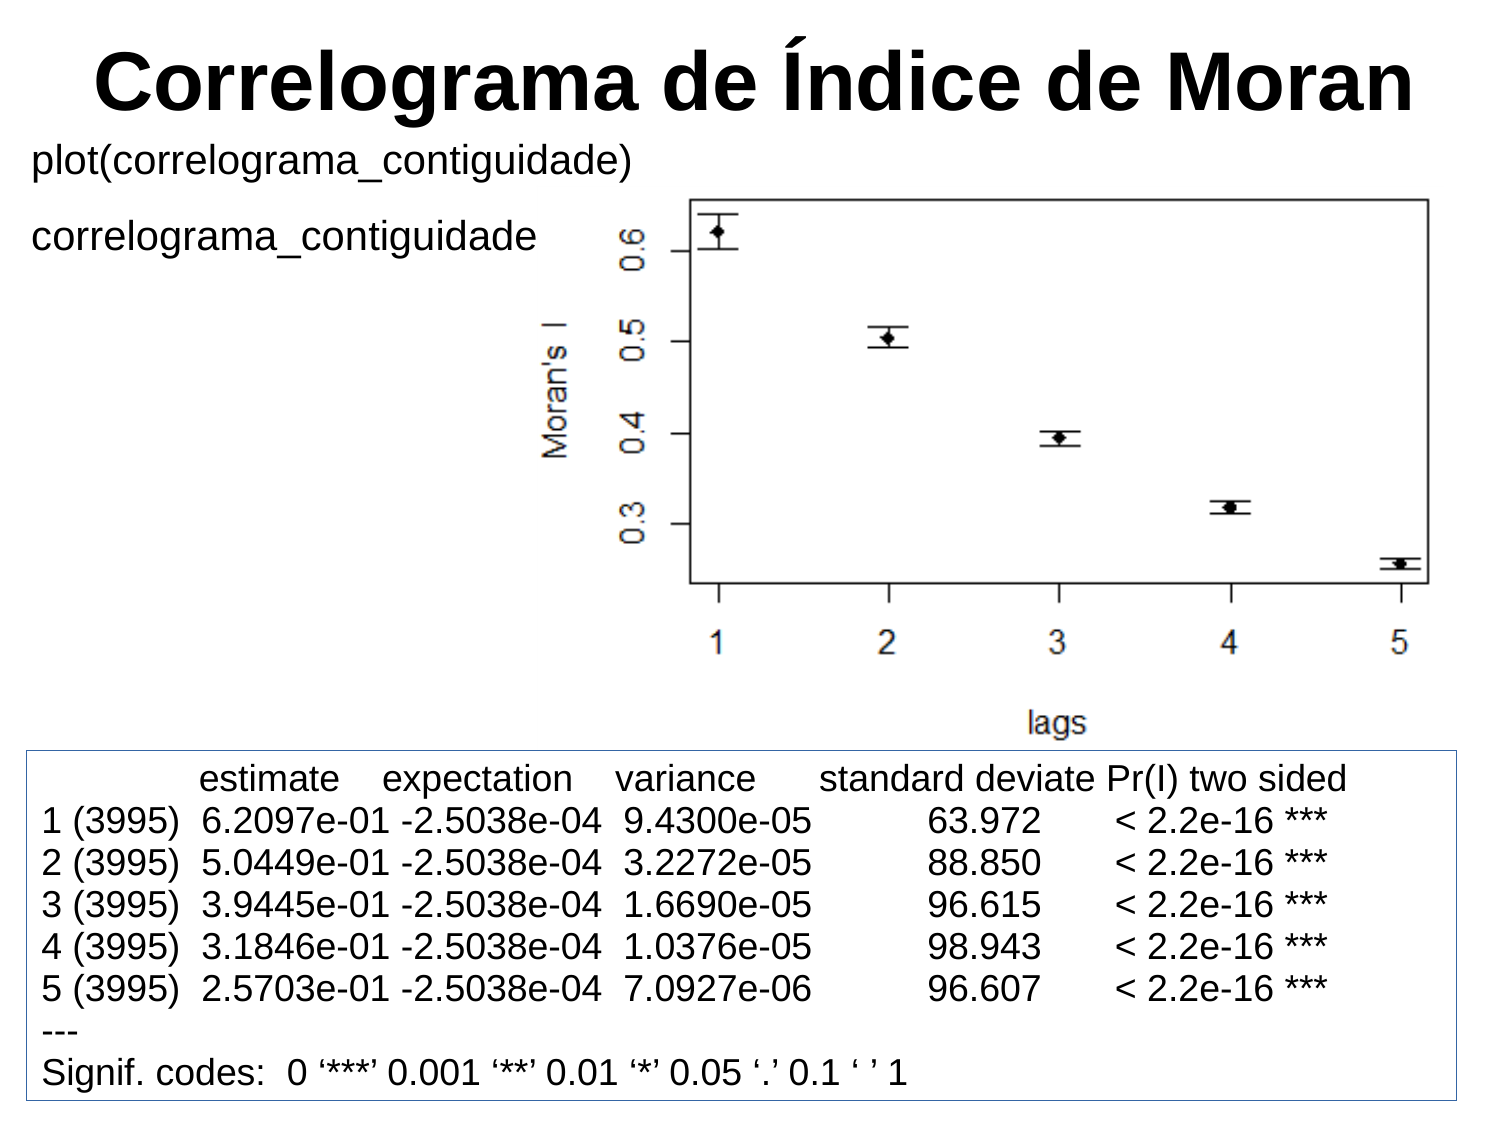

# Correlograma de Índice de Moran
plot(correlograma_contiguidade)
correlograma_contiguidade
 estimate expectation variance standard deviate Pr(I) two sided
1 (3995) 6.2097e-01 -2.5038e-04 9.4300e-05 63.972 < 2.2e-16 ***
2 (3995) 5.0449e-01 -2.5038e-04 3.2272e-05 88.850 < 2.2e-16 ***
3 (3995) 3.9445e-01 -2.5038e-04 1.6690e-05 96.615 < 2.2e-16 ***
4 (3995) 3.1846e-01 -2.5038e-04 1.0376e-05 98.943 < 2.2e-16 ***
5 (3995) 2.5703e-01 -2.5038e-04 7.0927e-06 96.607 < 2.2e-16 ***
---
Signif. codes: 0 ‘***’ 0.001 ‘**’ 0.01 ‘*’ 0.05 ‘.’ 0.1 ‘ ’ 1